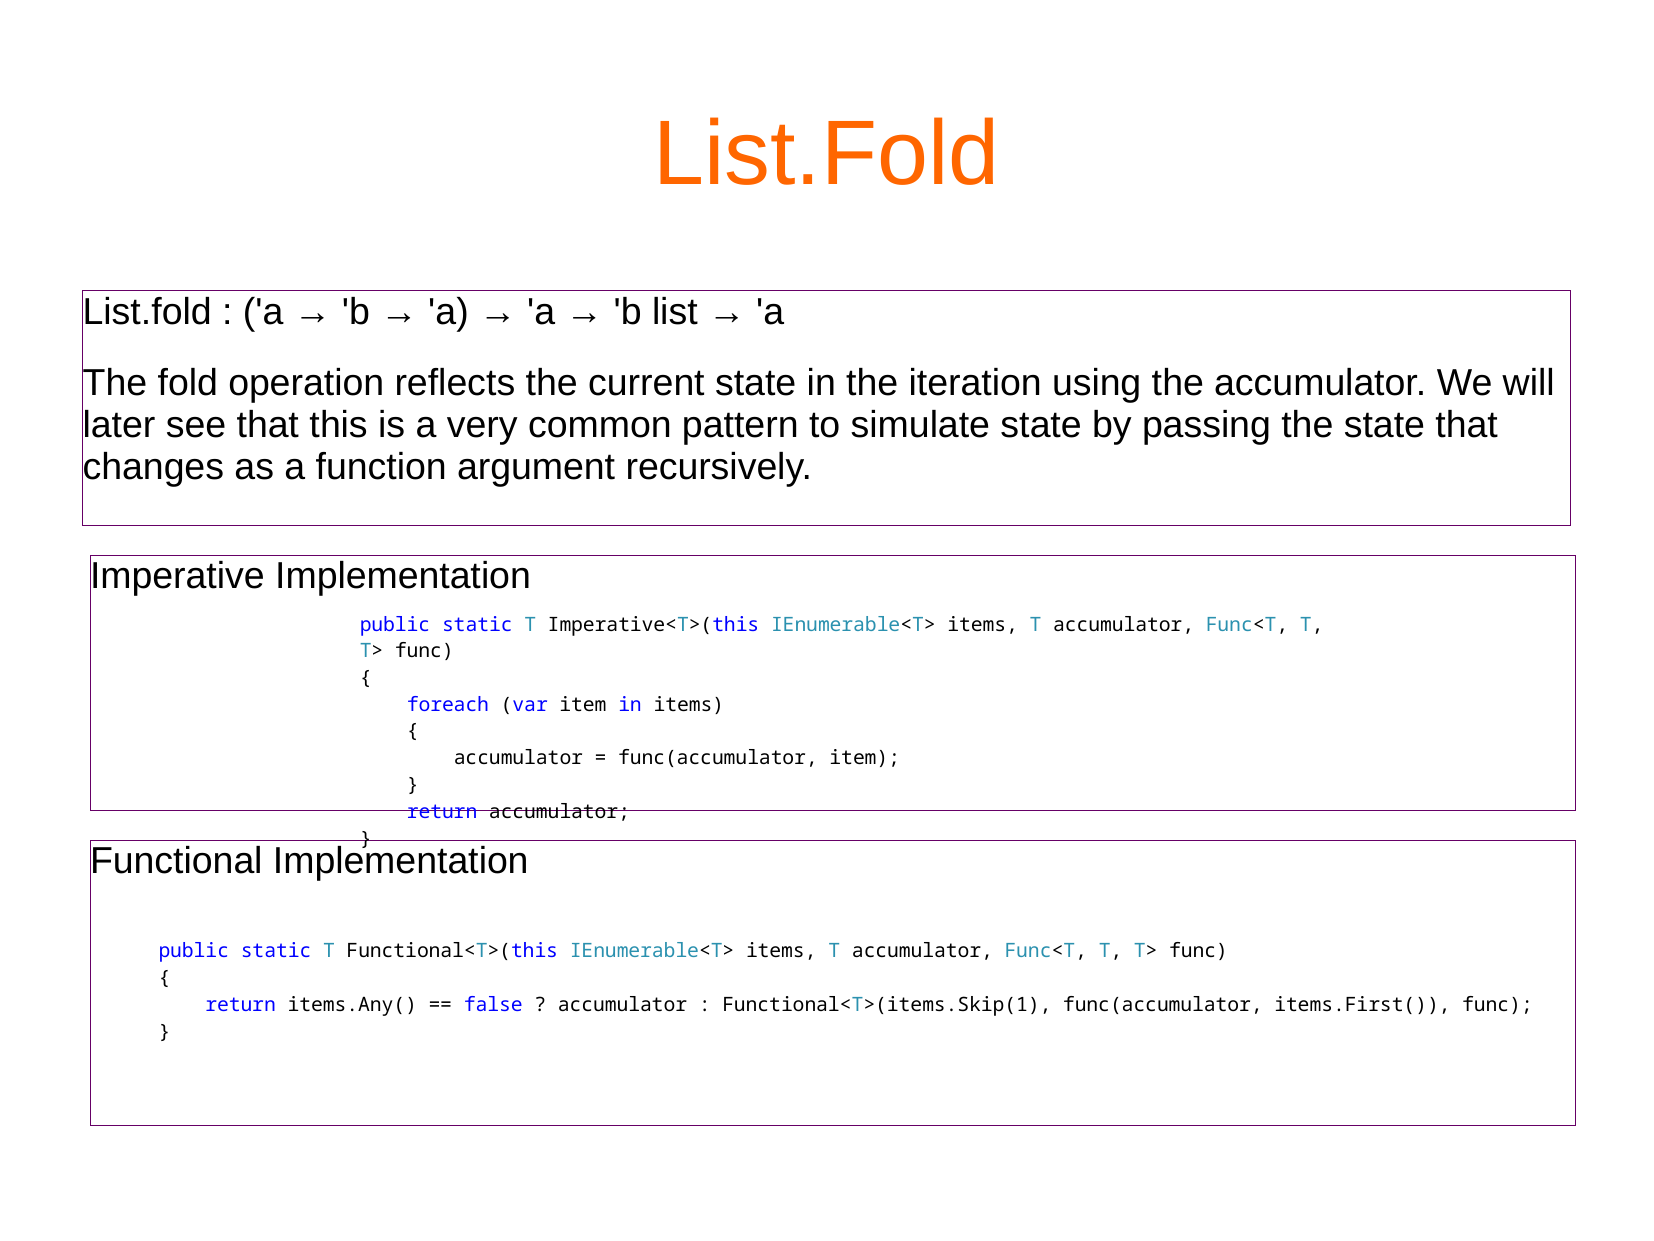

# List.Fold
List.fold : ('a → 'b → 'a) → 'a → 'b list → 'a
The fold operation reflects the current state in the iteration using the accumulator. We will later see that this is a very common pattern to simulate state by passing the state that changes as a function argument recursively.
Imperative Implementation
public static T Imperative<T>(this IEnumerable<T> items, T accumulator, Func<T, T, T> func)
{
 foreach (var item in items)
 {
 accumulator = func(accumulator, item);
 }
 return accumulator;
}
Functional Implementation
public static T Functional<T>(this IEnumerable<T> items, T accumulator, Func<T, T, T> func)
{
 return items.Any() == false ? accumulator : Functional<T>(items.Skip(1), func(accumulator, items.First()), func);
}